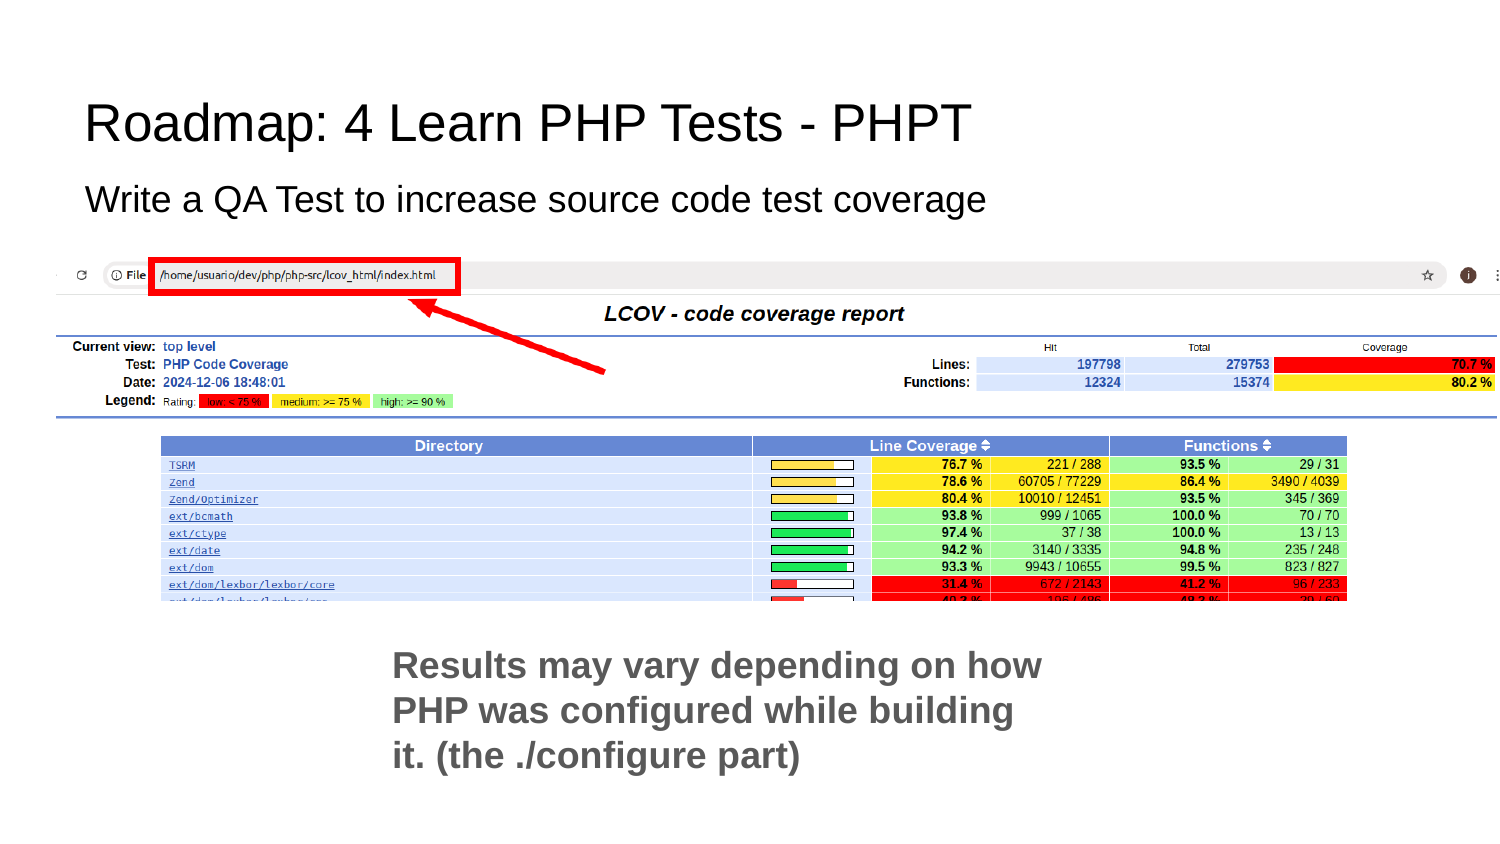

# Roadmap: 4 Learn PHP Tests - PHPT
Write a QA Test to increase source code test coverage
Results may vary depending on how PHP was configured while building it. (the ./configure part)